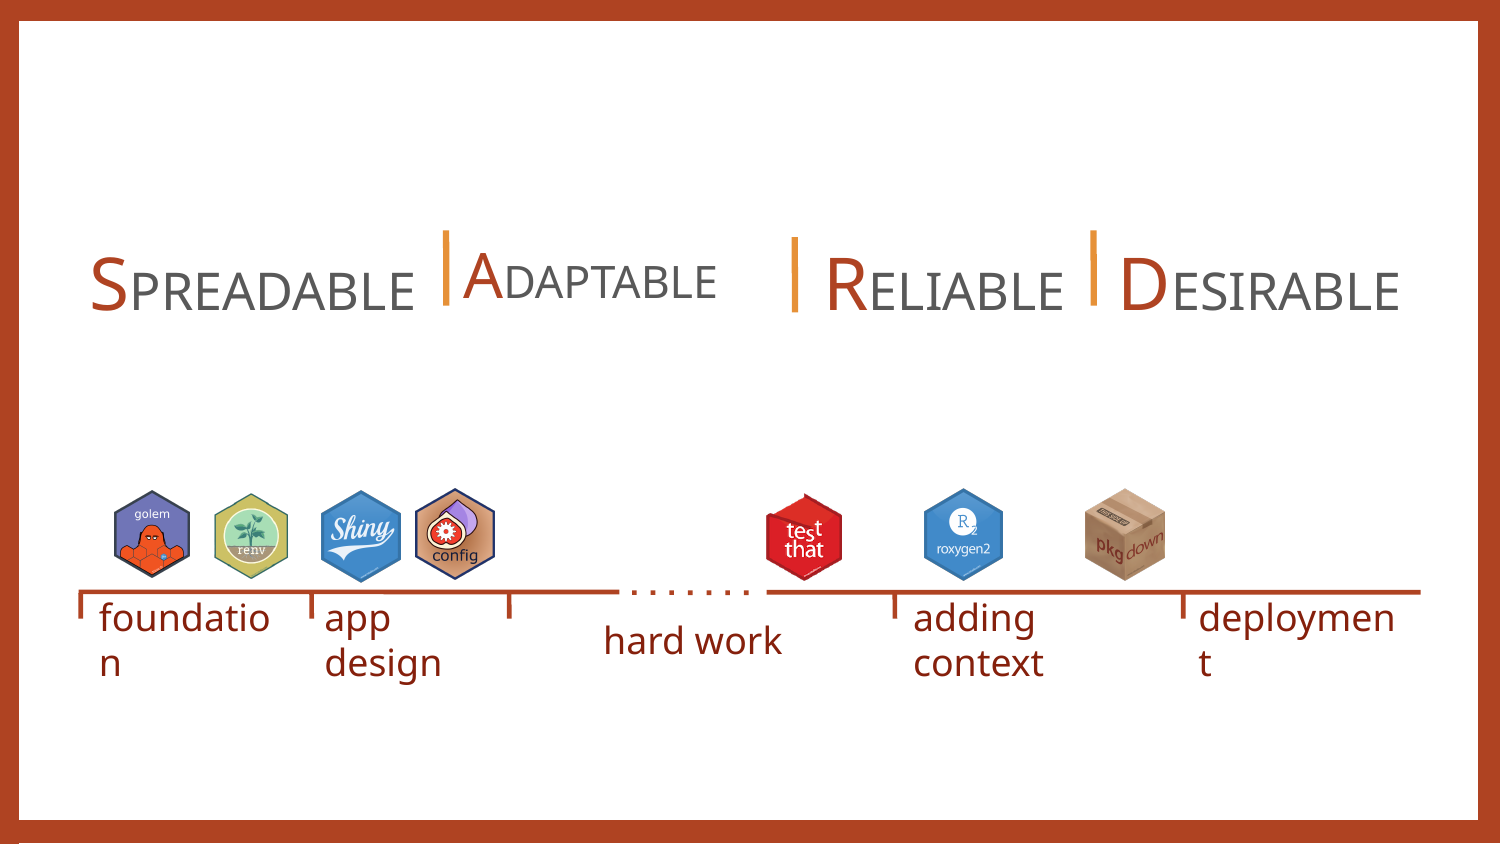

# SPREADABLE
ADAPTABLE
RELIABLE
DESIRABLE
foundation
app design
hard work
adding context
deployment